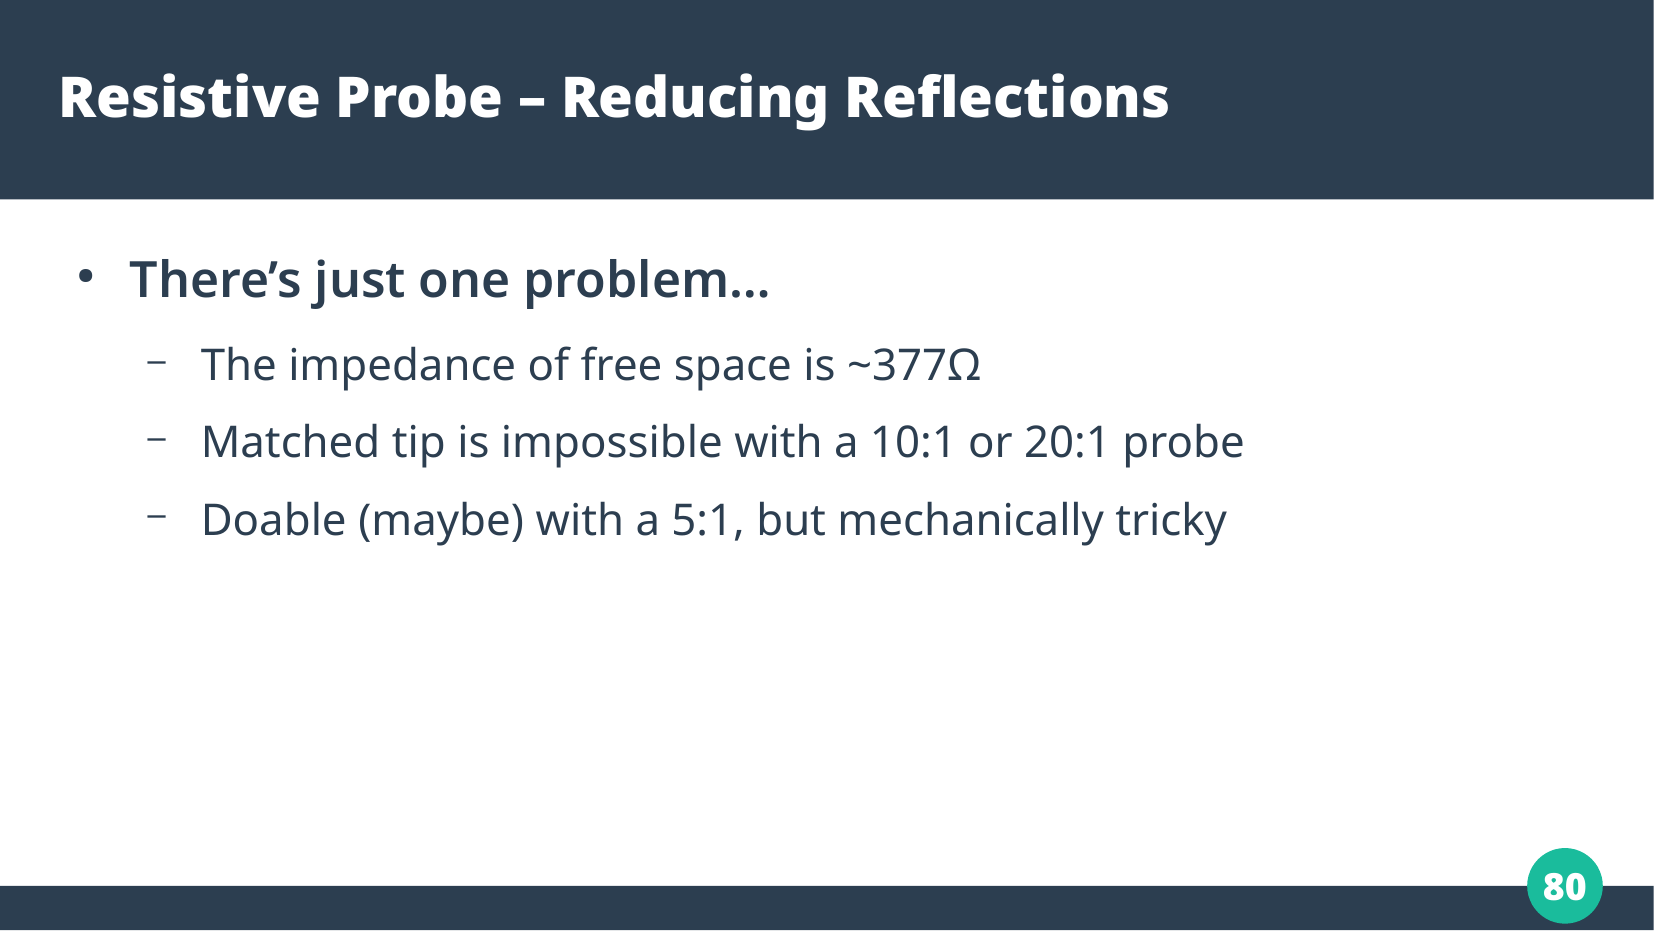

# Resistive Probe – Reducing Reflections
There’s just one problem…
The impedance of free space is ~377Ω
Matched tip is impossible with a 10:1 or 20:1 probe
Doable (maybe) with a 5:1, but mechanically tricky